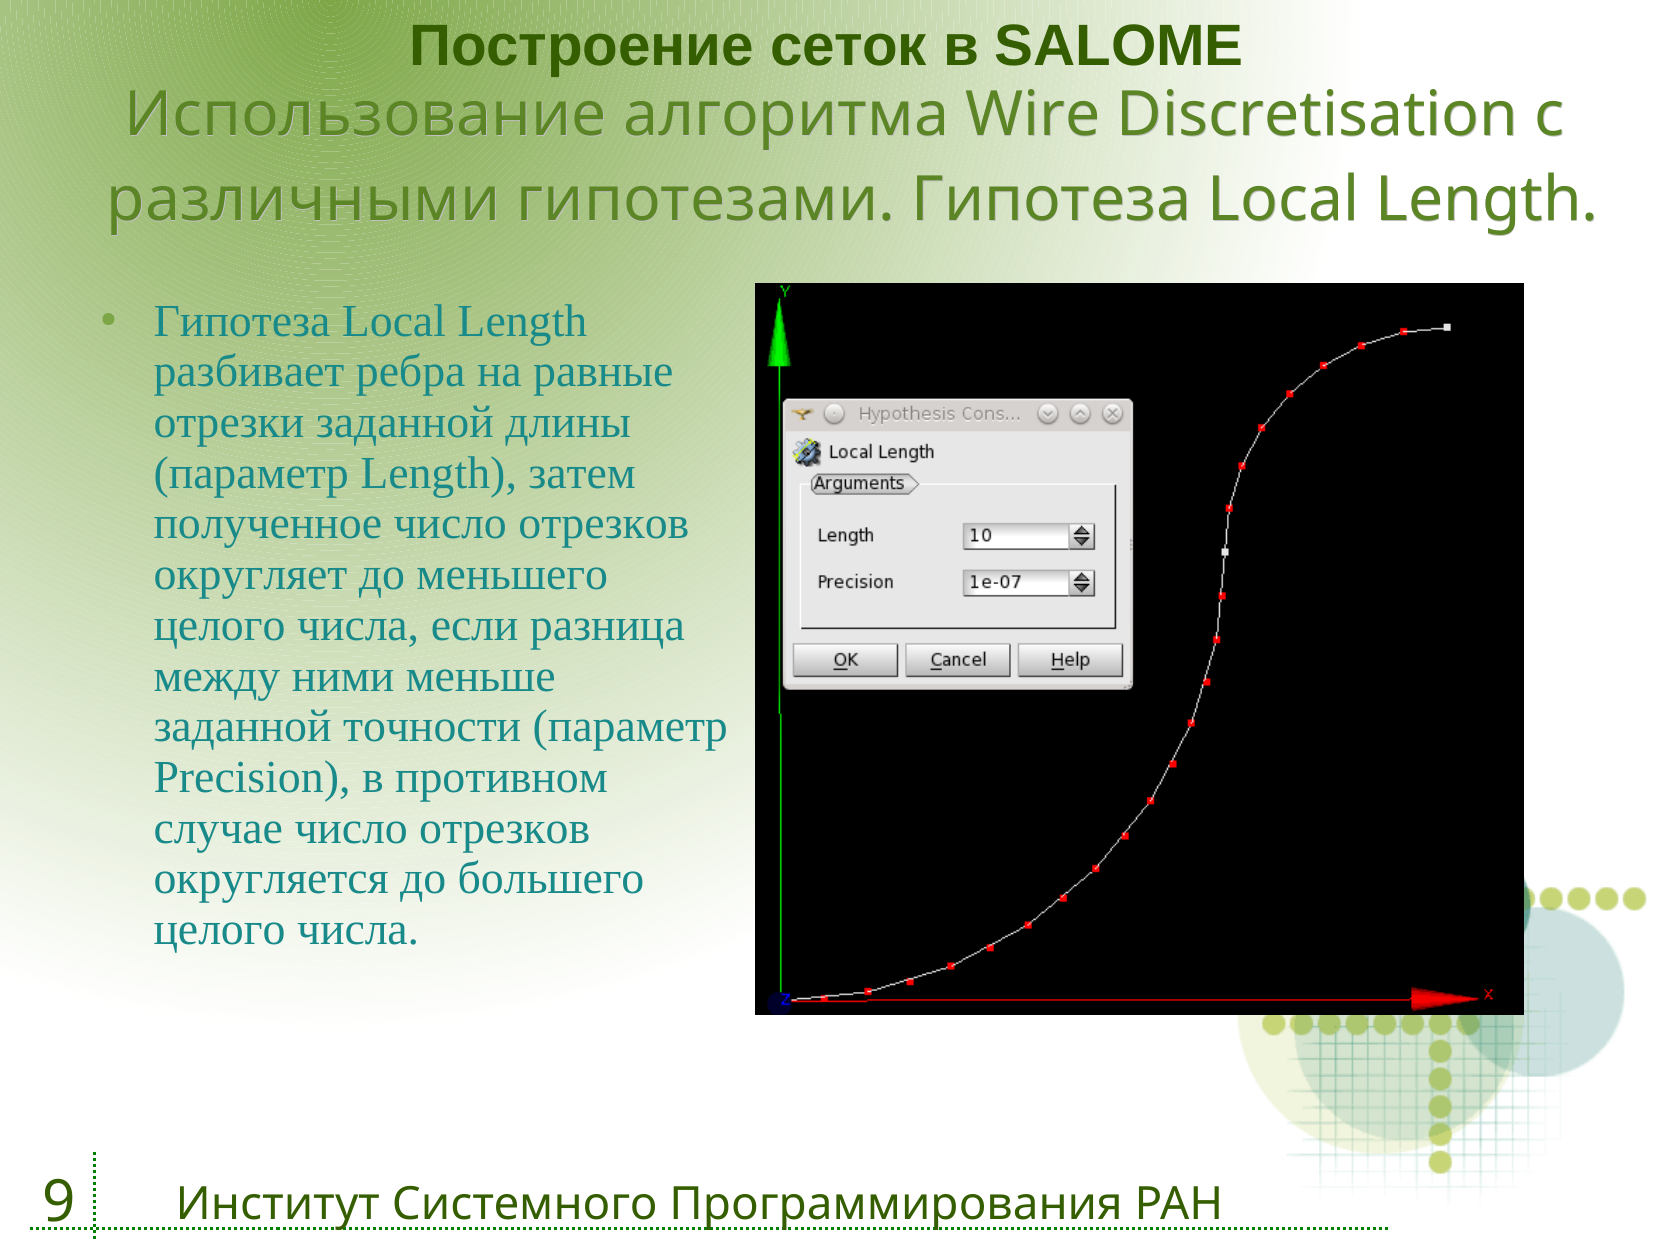

# Использование алгоритма Wire Discretisation c различными гипотезами. Гипотеза Local Length.
Гипотеза Local Length разбивает ребра на равные отрезки заданной длины (параметр Length), затем полученное число отрезков округляет до меньшего целого числа, если разница между ними меньше заданной точности (параметр Precision), в противном случае число отрезков округляется до большего целого числа.